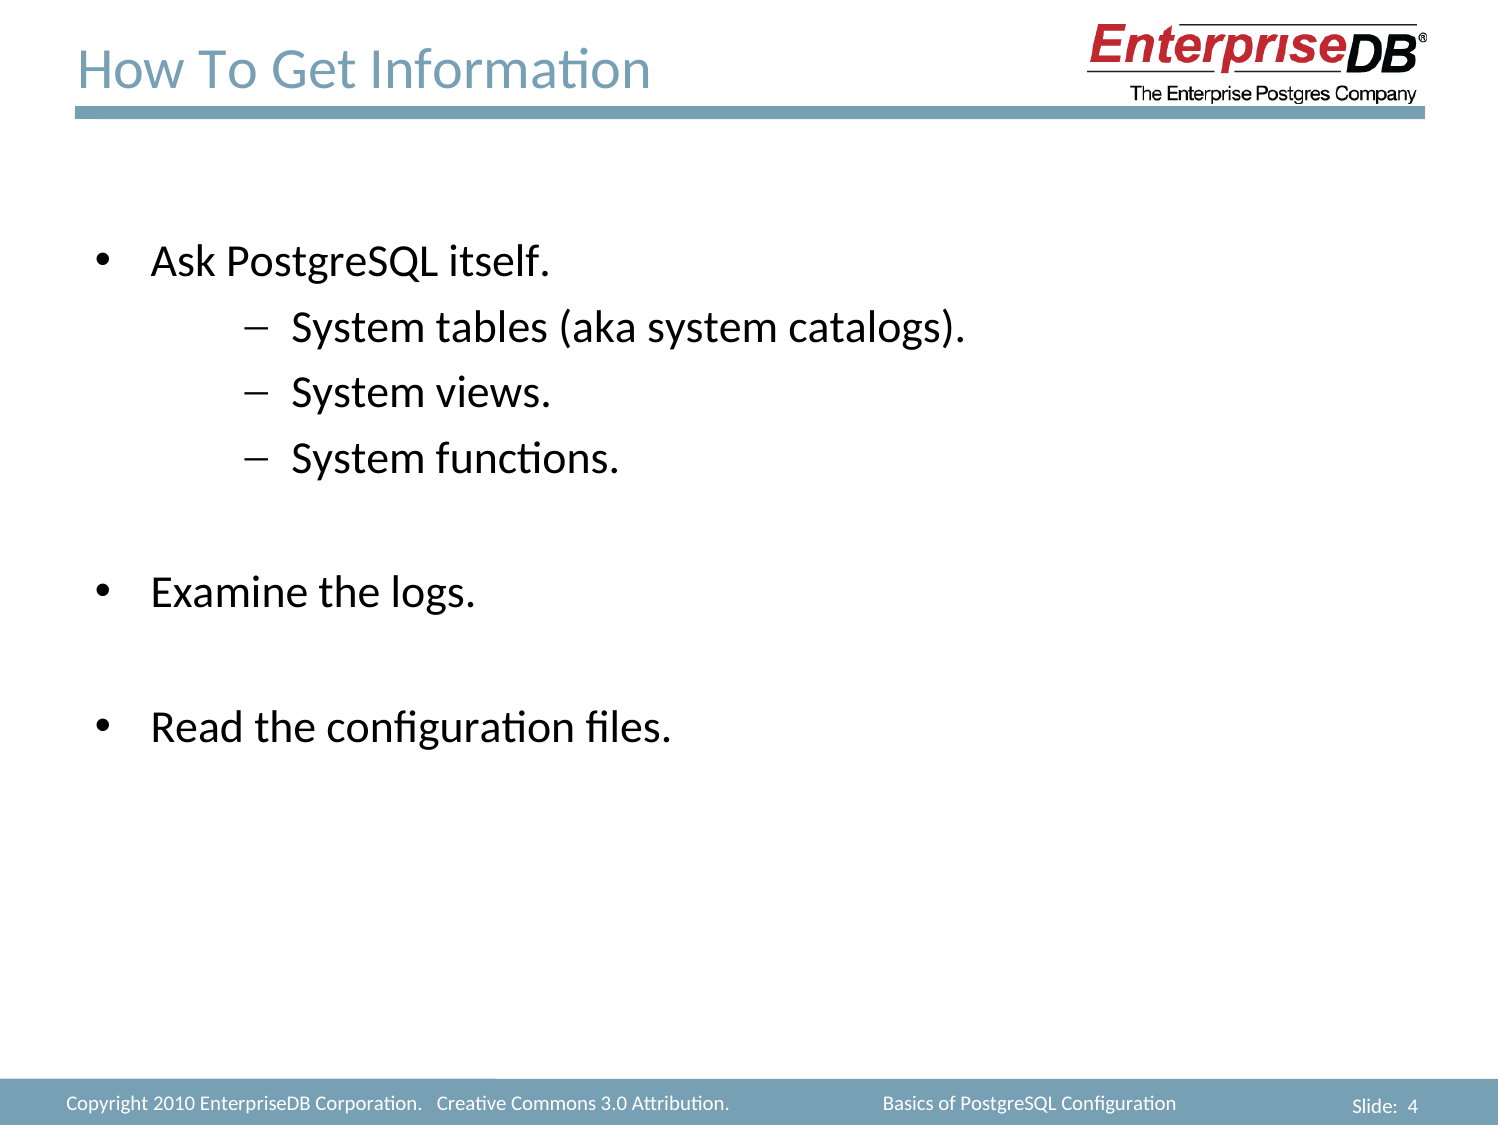

# How To Get Information
Ask PostgreSQL itself.
System tables (aka system catalogs).
System views.
System functions.
Examine the logs.
Read the configuration files.